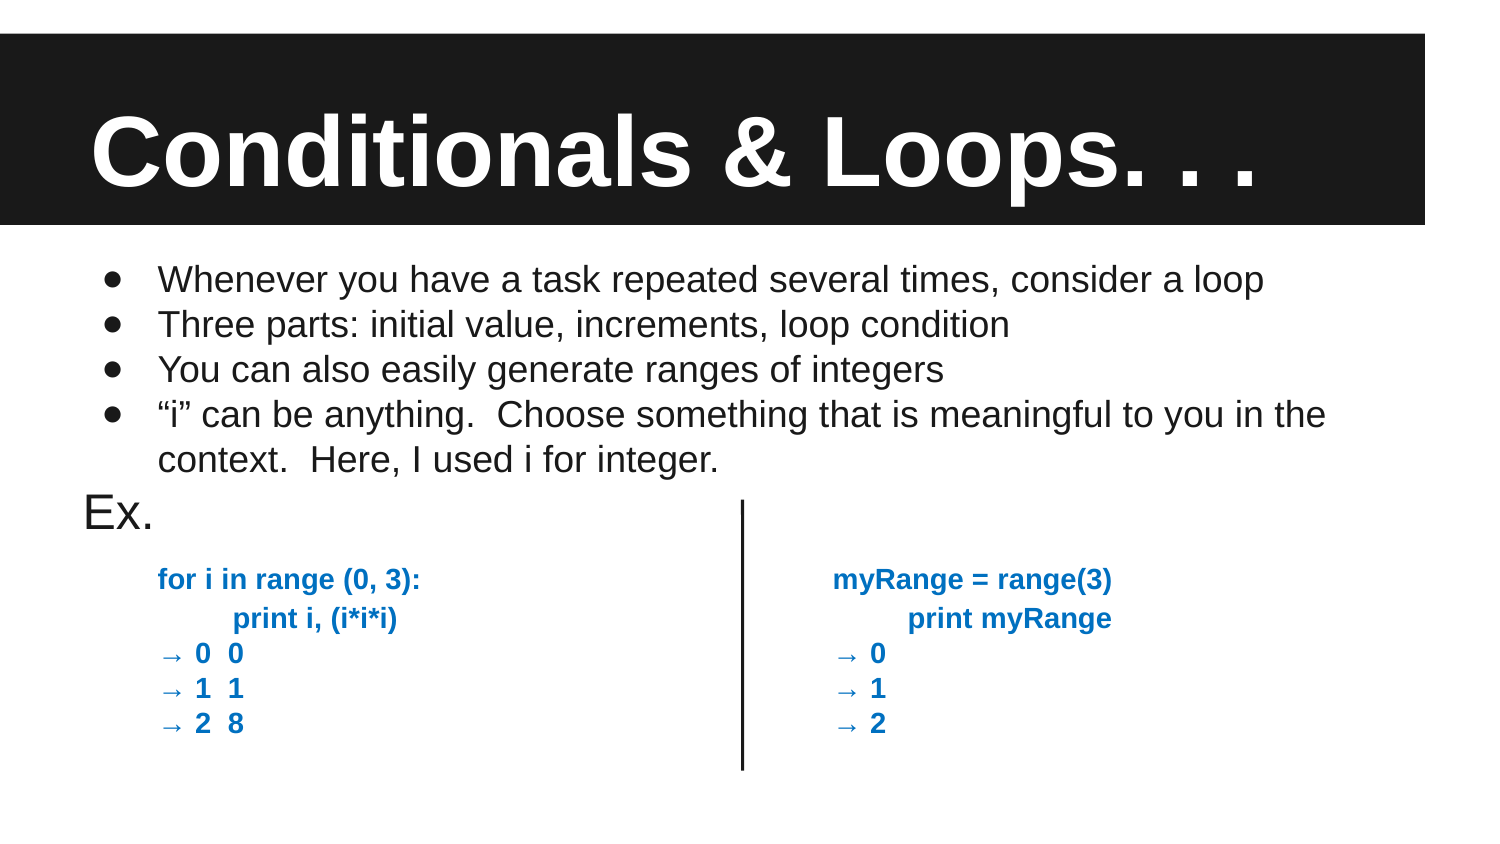

# Conditionals & Loops. . .
Whenever you have a task repeated several times, consider a loop
Three parts: initial value, increments, loop condition
You can also easily generate ranges of integers
“i” can be anything. Choose something that is meaningful to you in the context. Here, I used i for integer.
Ex.
	for i in range (0, 3):						myRange = range(3)
		print i, (i*i*i)							print myRange
	→ 0 0								→ 0
	→ 1 1								→ 1
	→ 2 8								→ 2